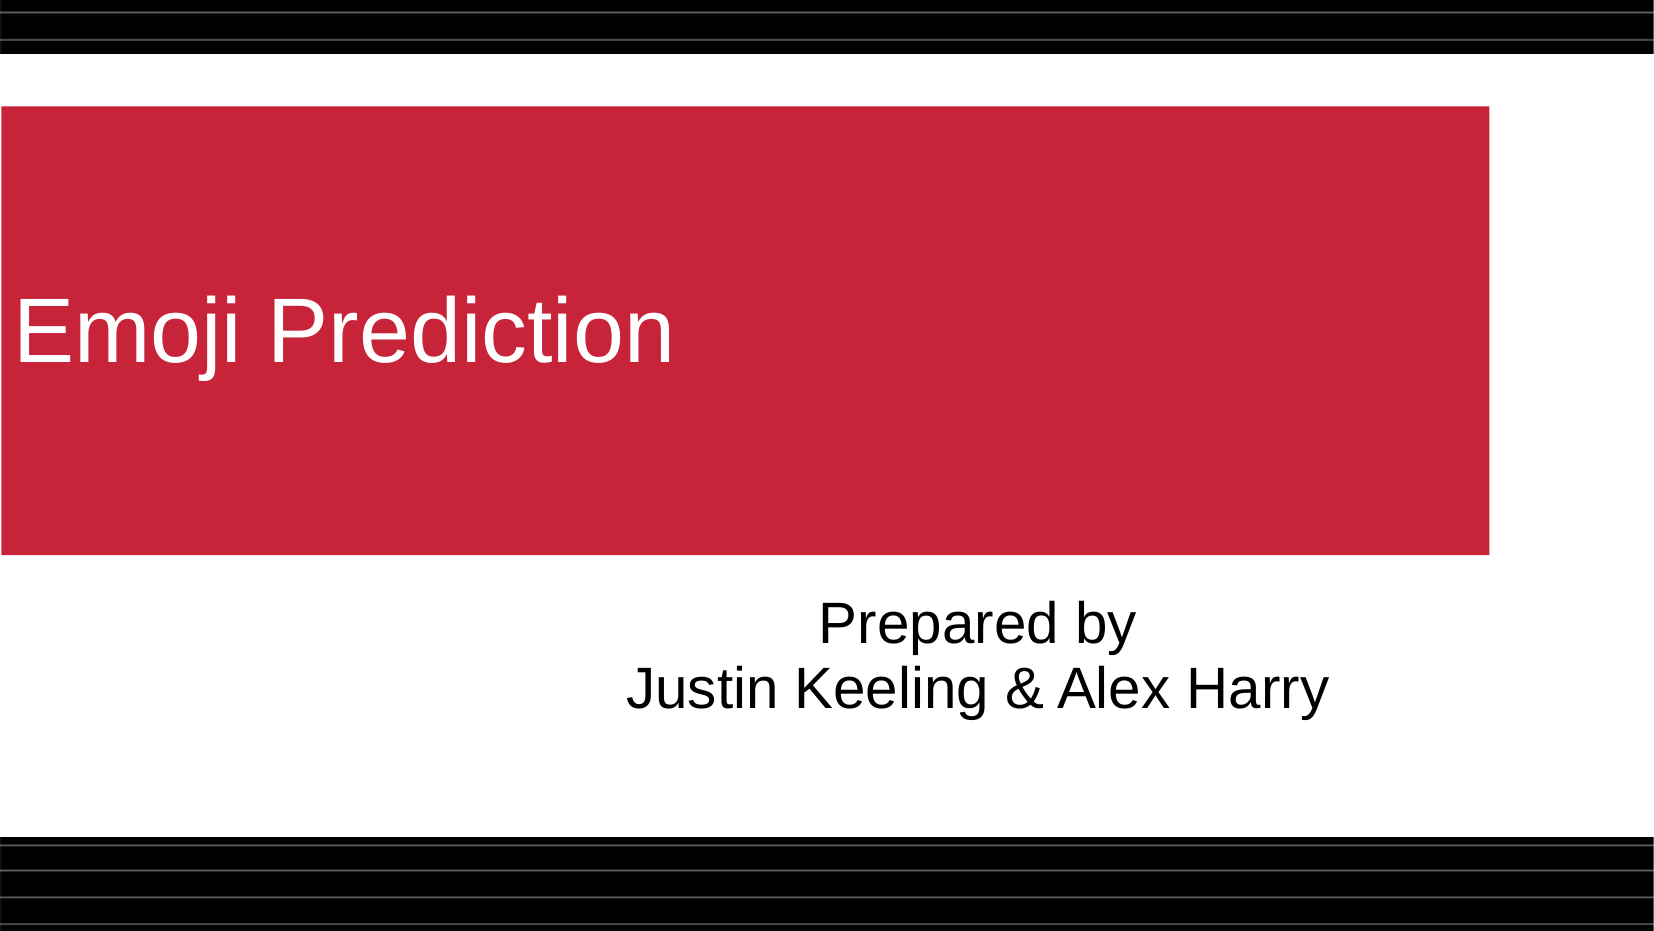

# Emoji Prediction
Prepared by
Justin Keeling & Alex Harry